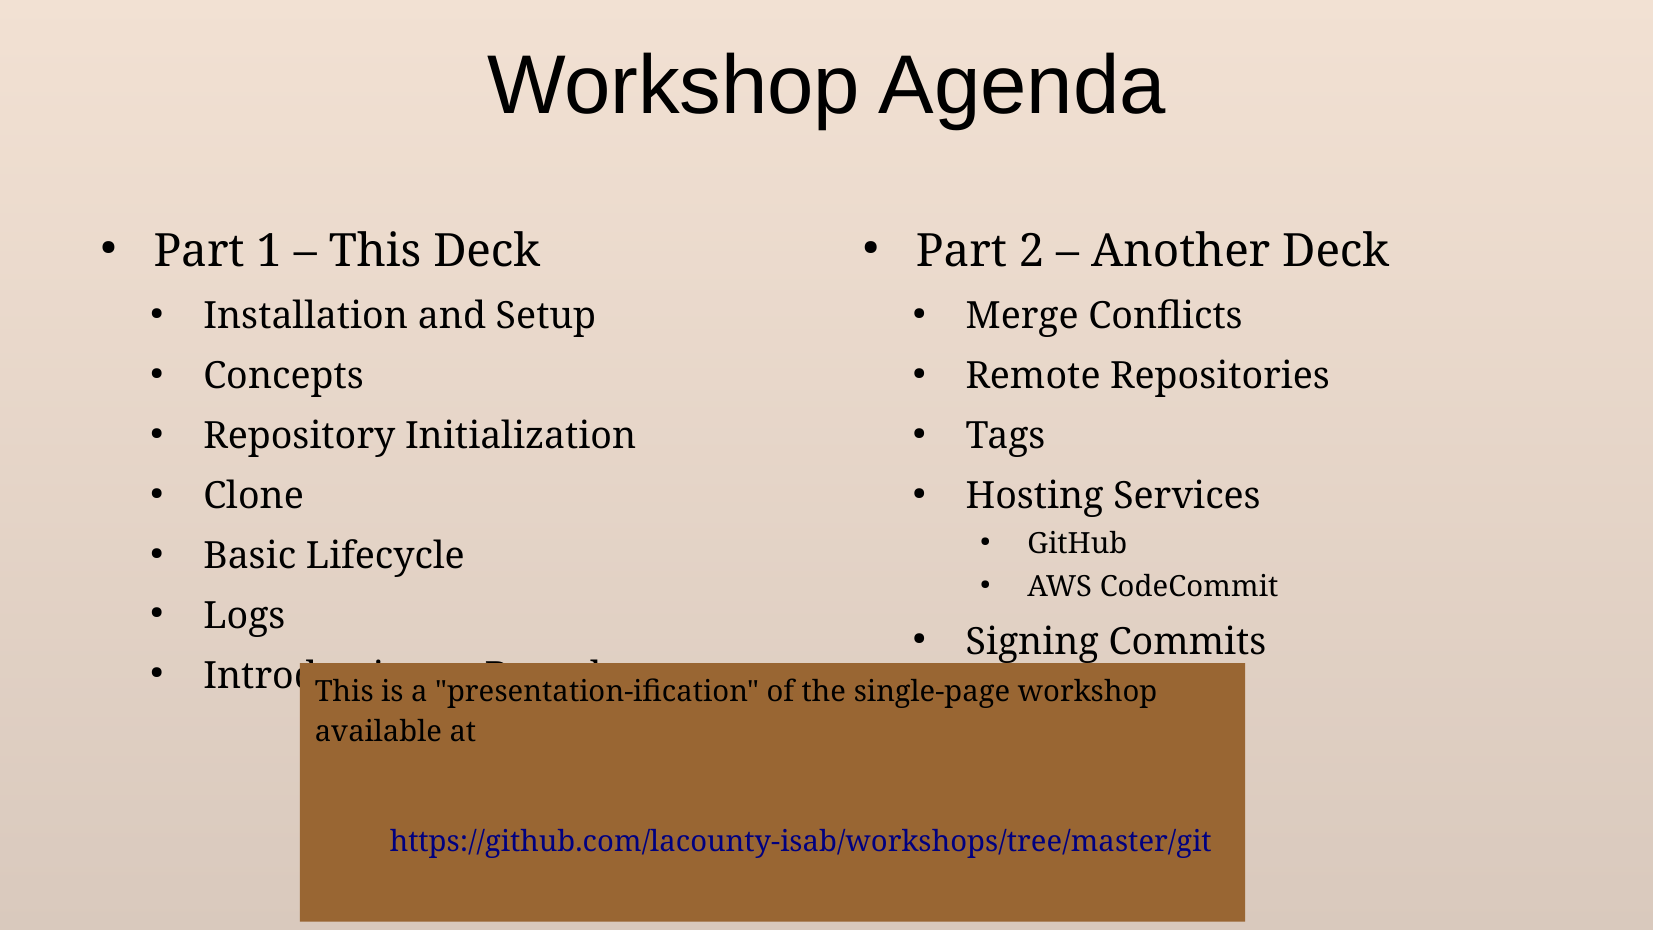

# Workshop Agenda
Part 1 – This Deck
Installation and Setup
Concepts
Repository Initialization
Clone
Basic Lifecycle
Logs
Introduction to Branches
Part 2 – Another Deck
Merge Conflicts
Remote Repositories
Tags
Hosting Services
GitHub
AWS CodeCommit
Signing Commits
This is a "presentation-ification" of the single-page workshop available at
	https://github.com/lacounty-isab/workshops/tree/master/git